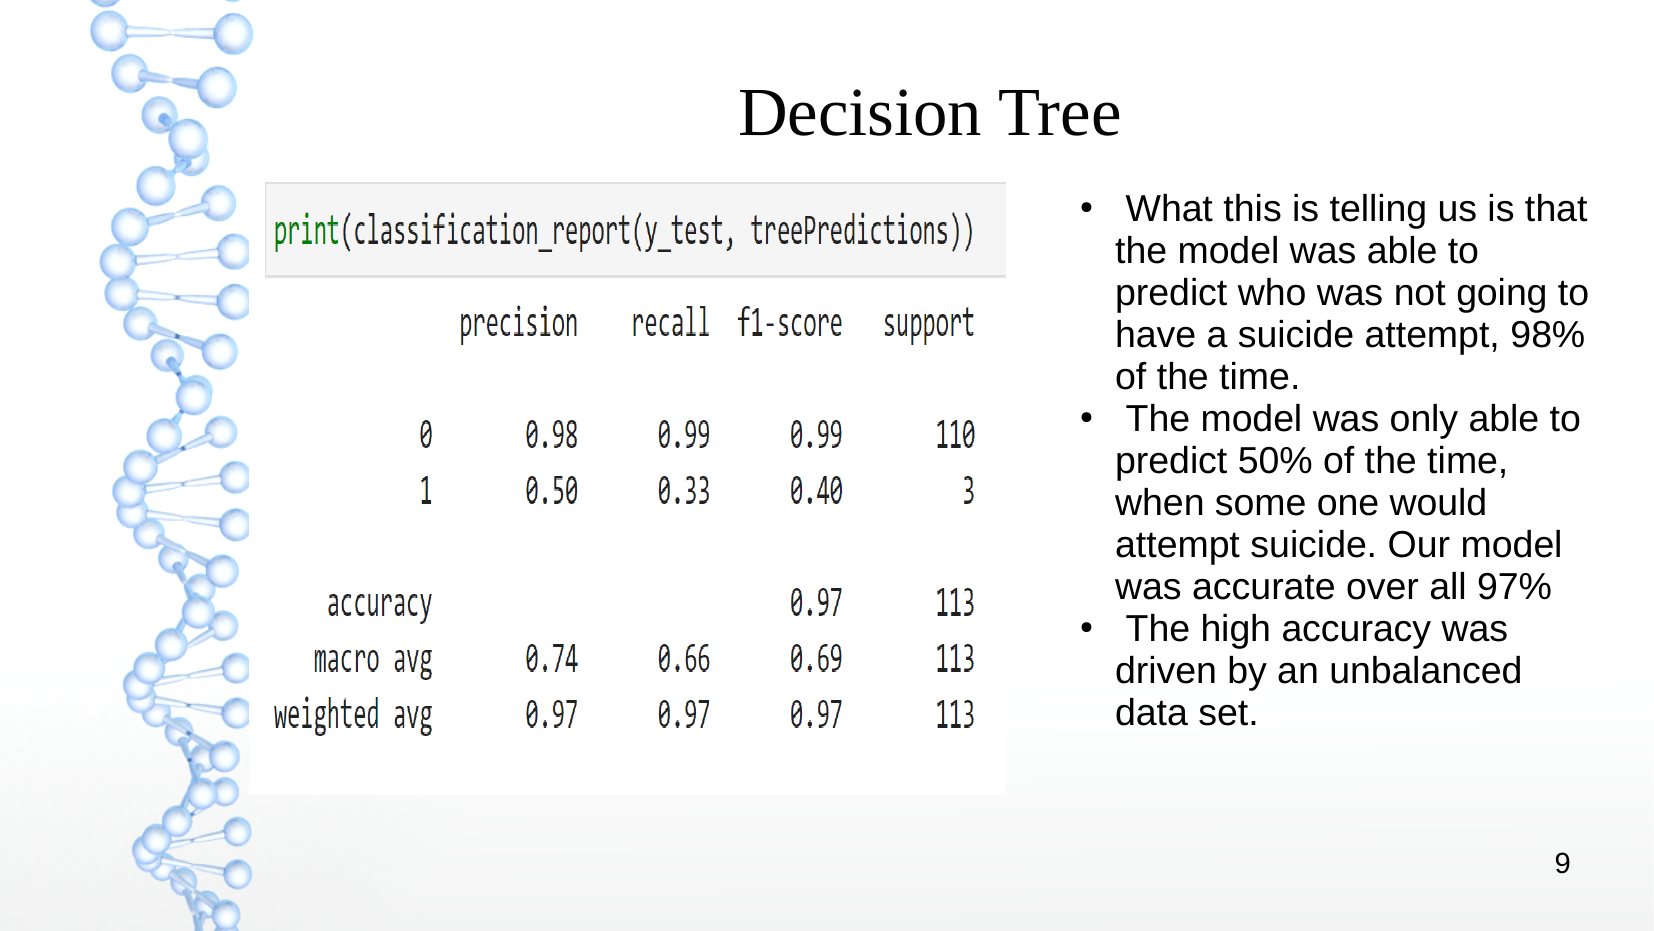

# Decision Tree
 What this is telling us is that the model was able to predict who was not going to have a suicide attempt, 98% of the time.
 The model was only able to predict 50% of the time, when some one would attempt suicide. Our model was accurate over all 97%
 The high accuracy was driven by an unbalanced data set.
9